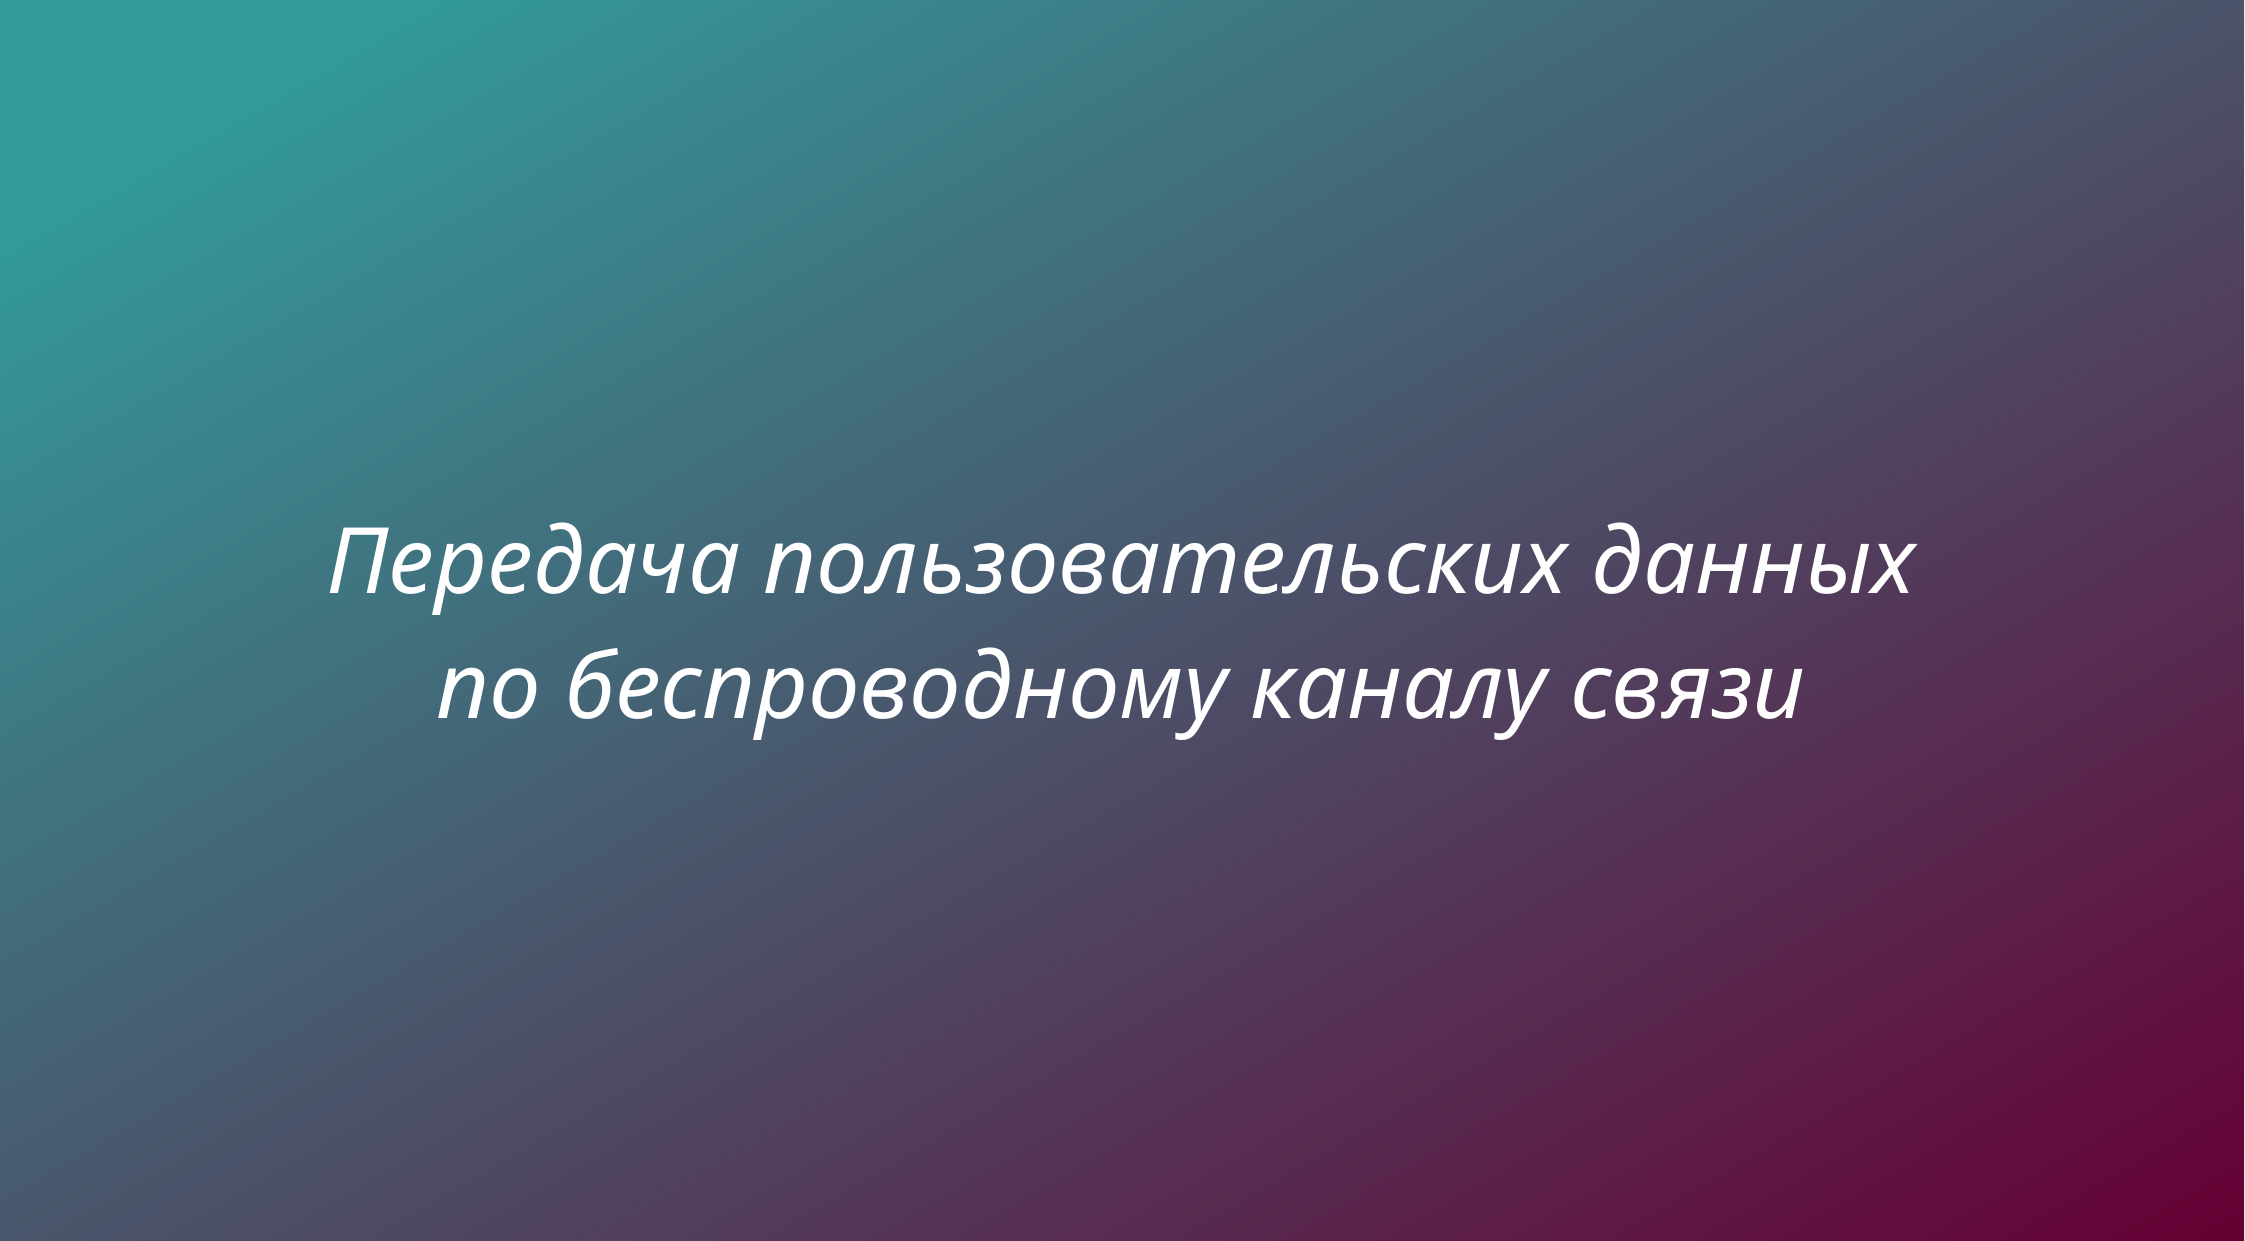

# Передача пользовательских данных
по беспроводному каналу связи